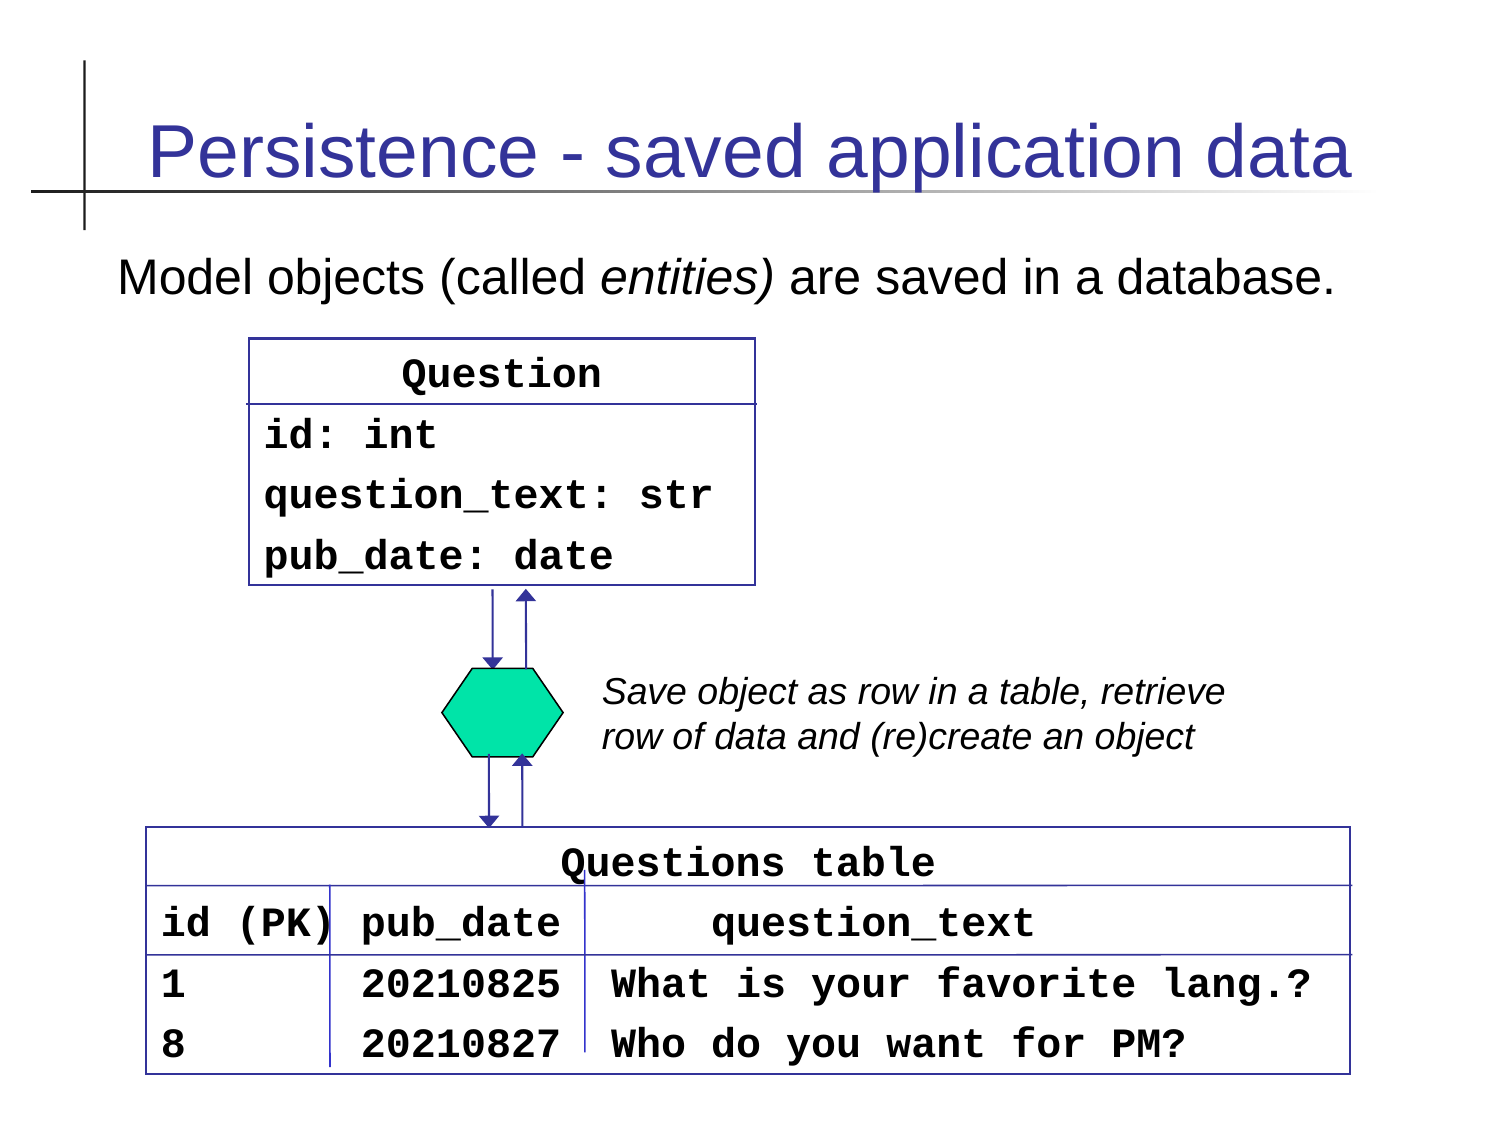

# Persistence - saved application data
Model objects (called entities) are saved in a database.
Question
id: int
question_text: str
pub_date: date
Save object as row in a table, retrieve row of data and (re)create an object
Questions table
id (PK) pub_date question_text
1 20210825 What is your favorite lang.?
8 20210827 Who do you want for PM?